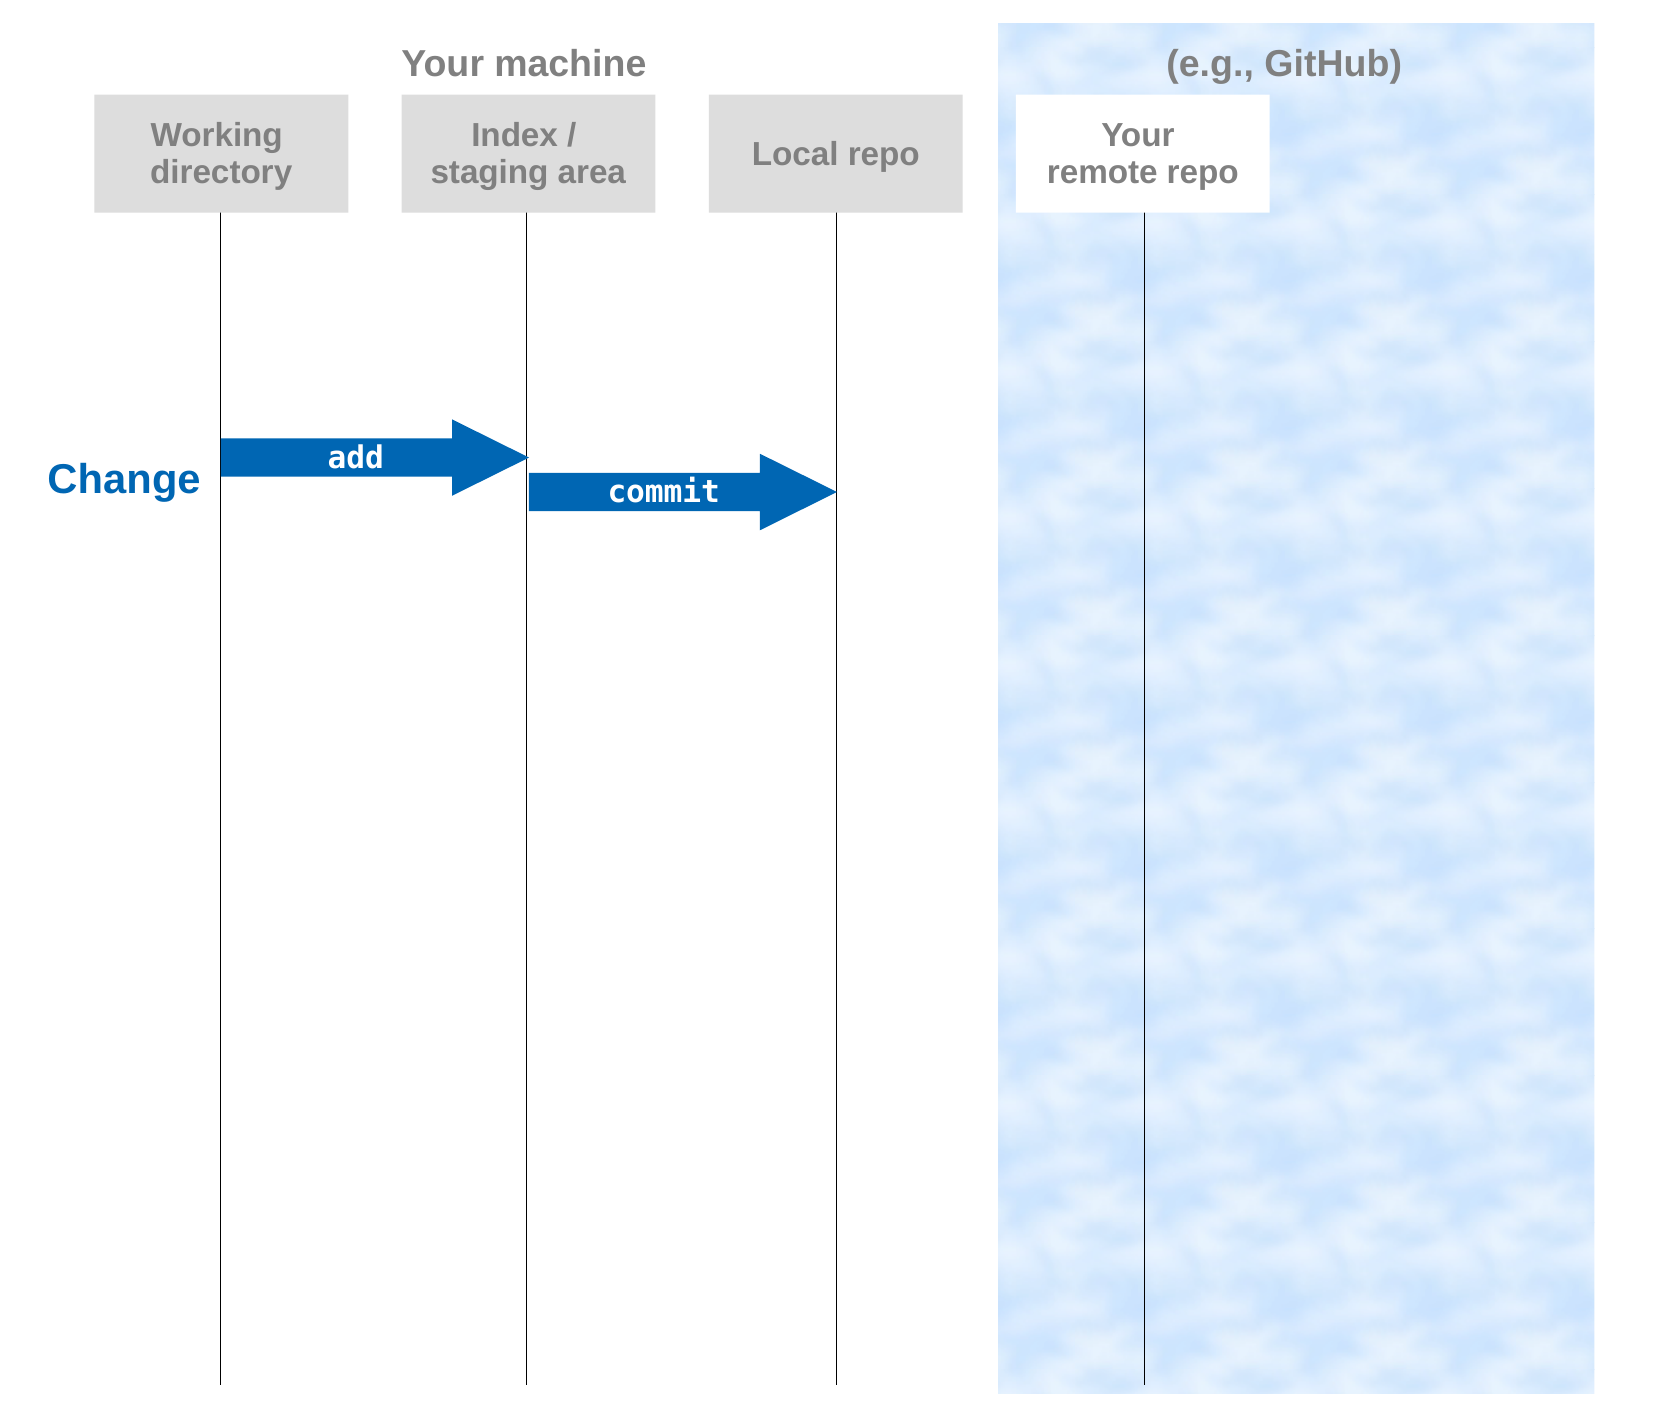

Your machine
(e.g., GitHub)
Working
directory
Index /
staging area
Local repo
Your
remote repo
add
Change
commit